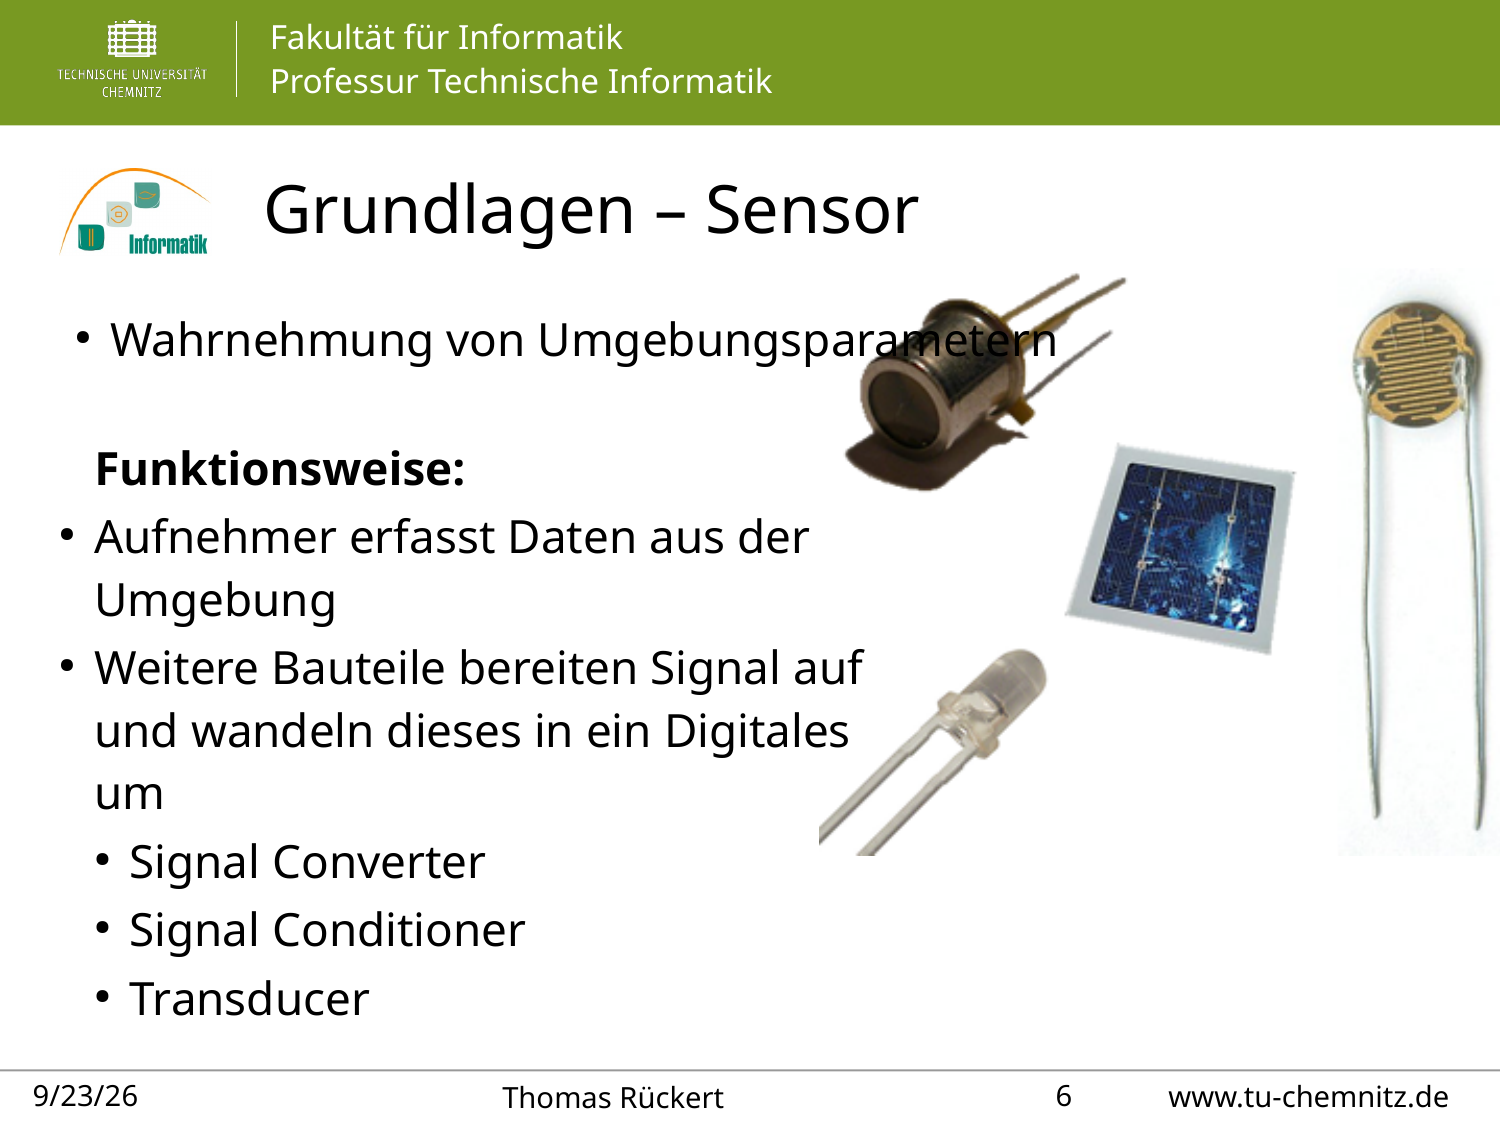

# Grundlagen – Sensor
Wahrnehmung von Umgebungsparametern
Funktionsweise:
Aufnehmer erfasst Daten aus der Umgebung
Weitere Bauteile bereiten Signal auf und wandeln dieses in ein Digitales um
Signal Converter
Signal Conditioner
Transducer
Thomas Rückert